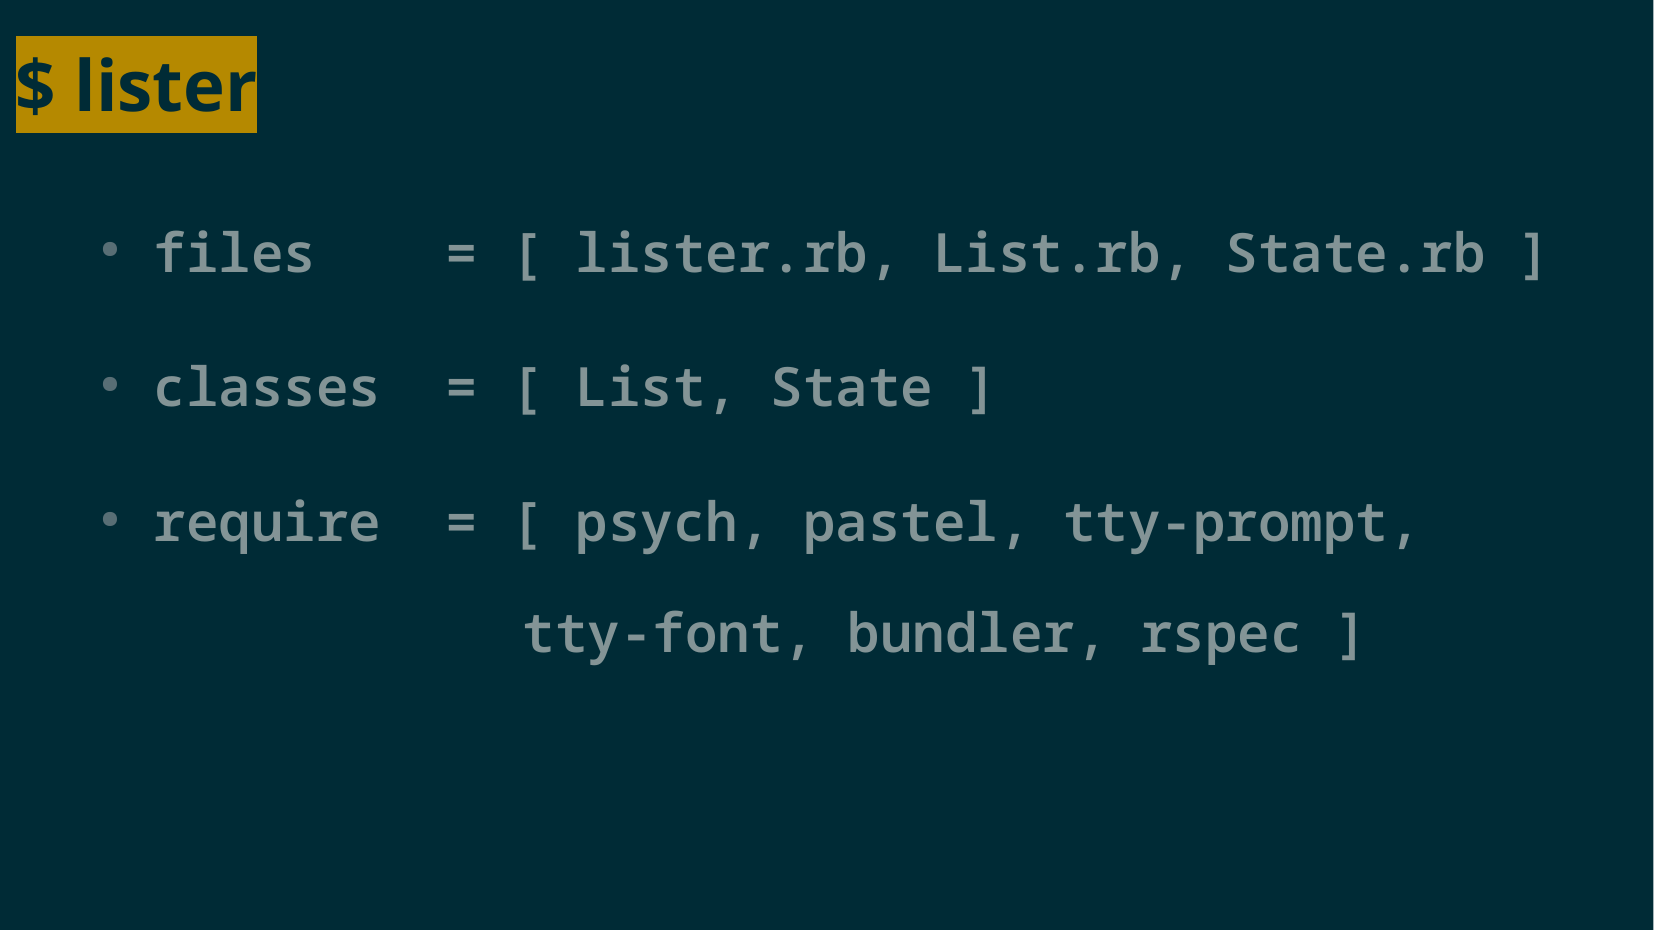

$ Lister
--how
# files = [ lister.rb, List.rb, State.rb ]
classes = [ List, State ]
require = [ psych, pastel, tty-prompt,
					tty-font, bundler, rspec ]